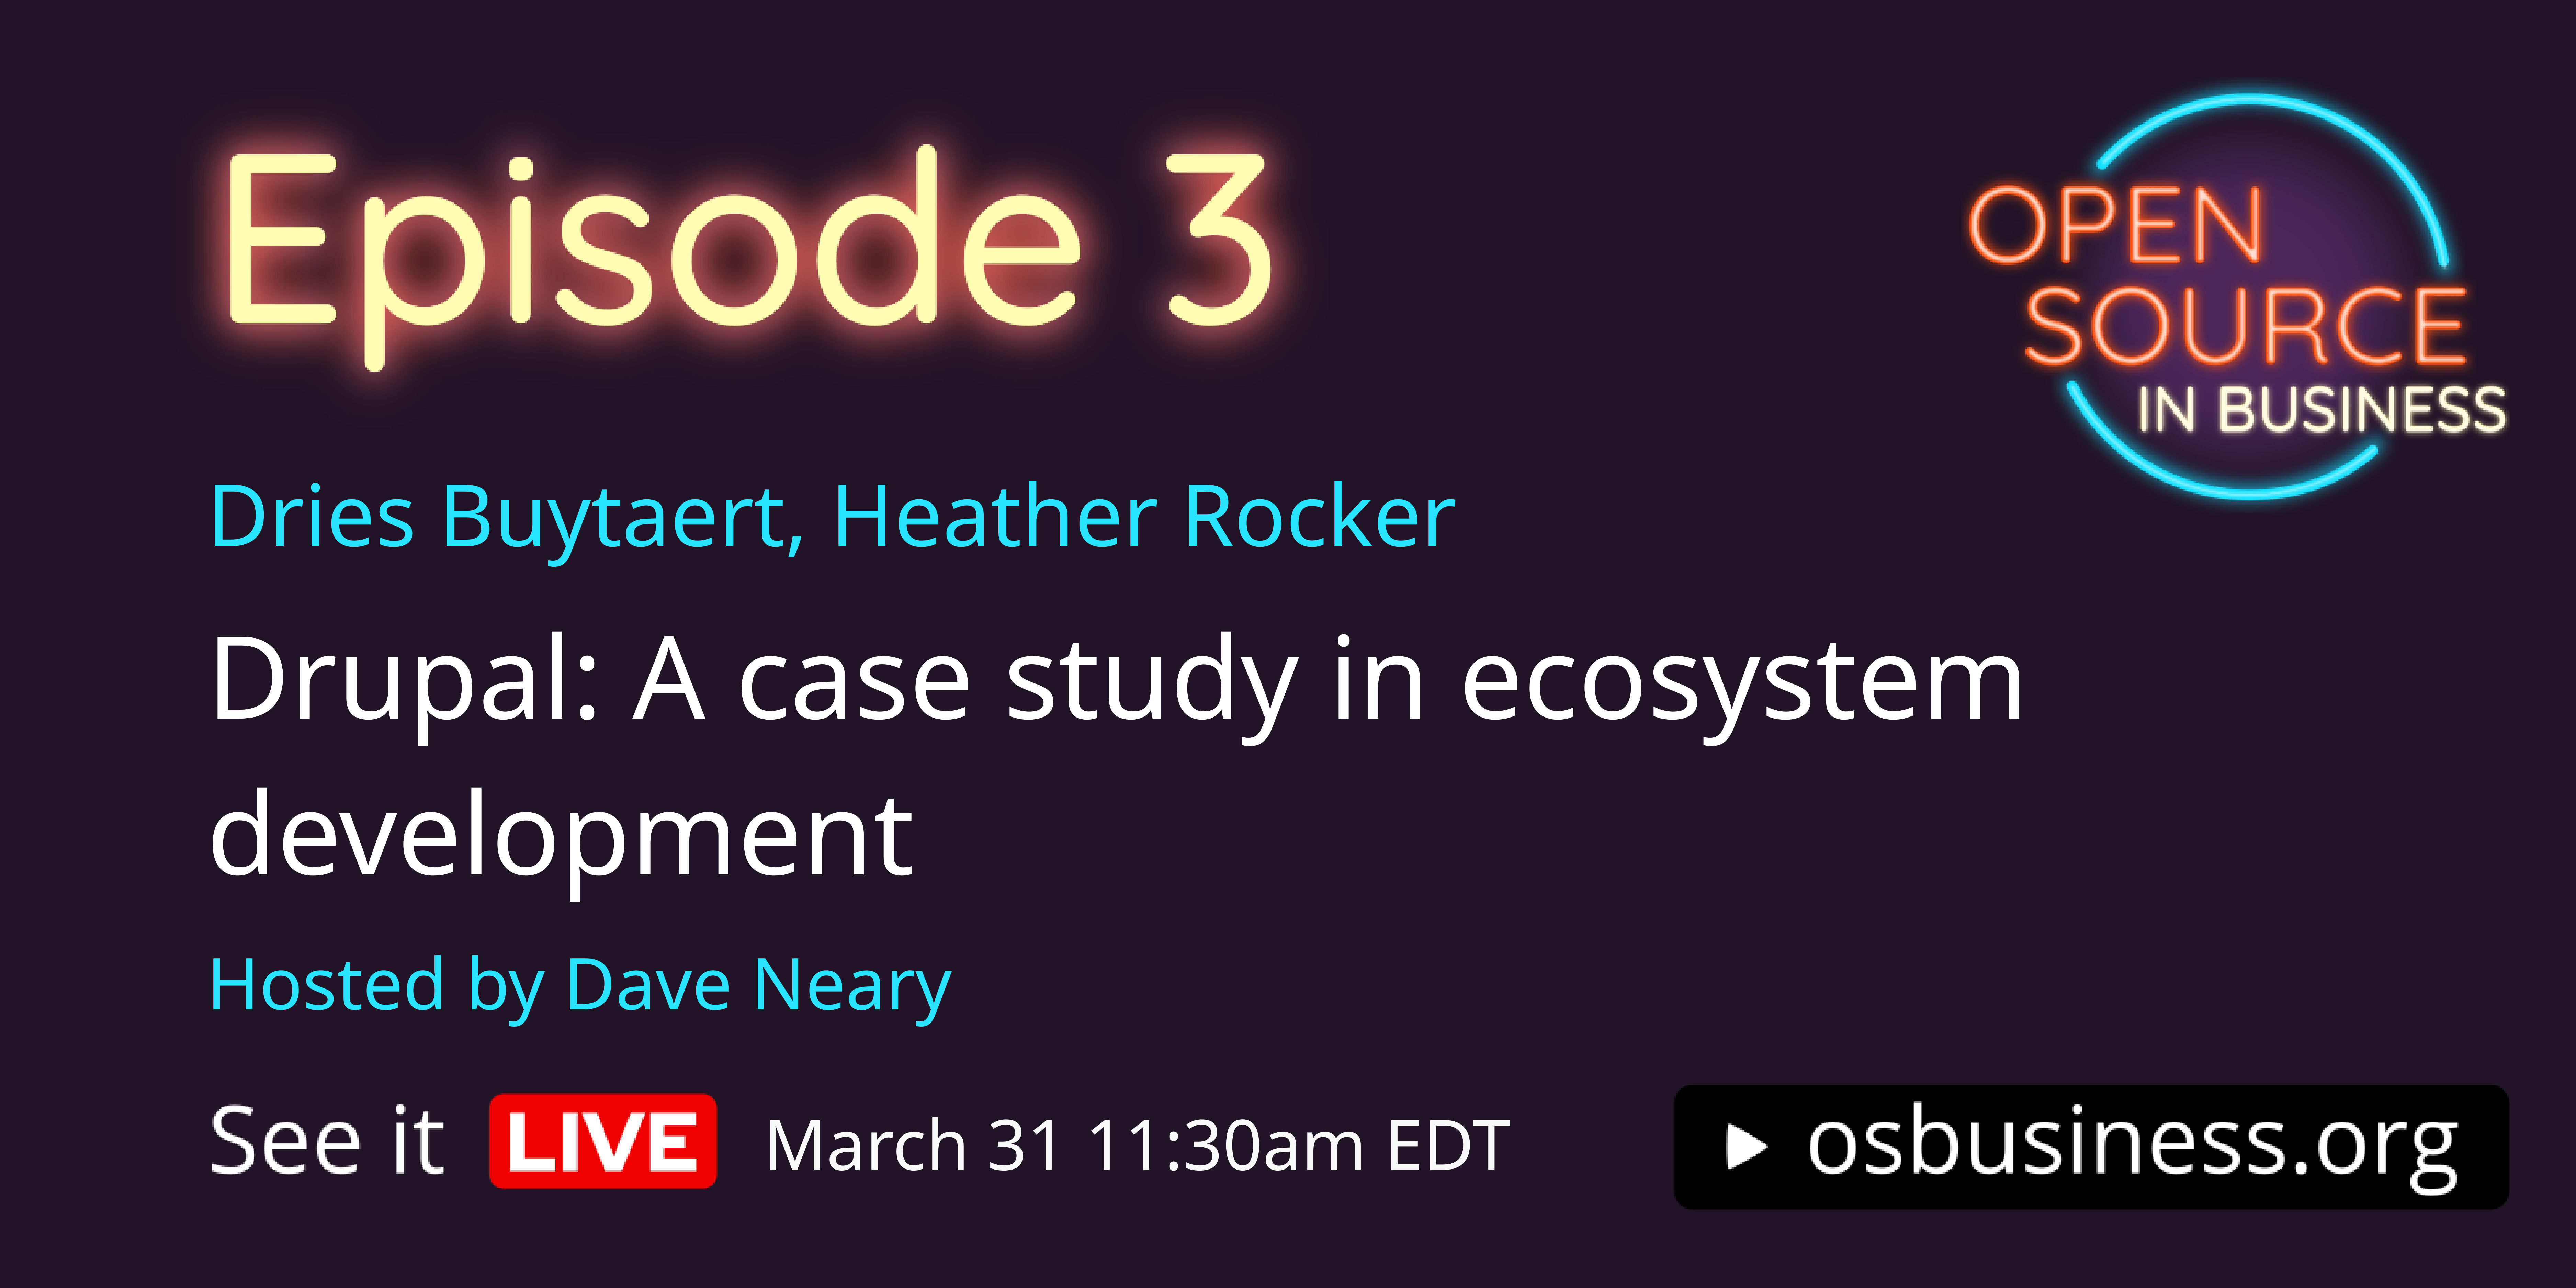

Dries Buytaert, Heather Rocker
Drupal: A case study in ecosystem development
Hosted by Dave Neary
March 31 11:30am EDT